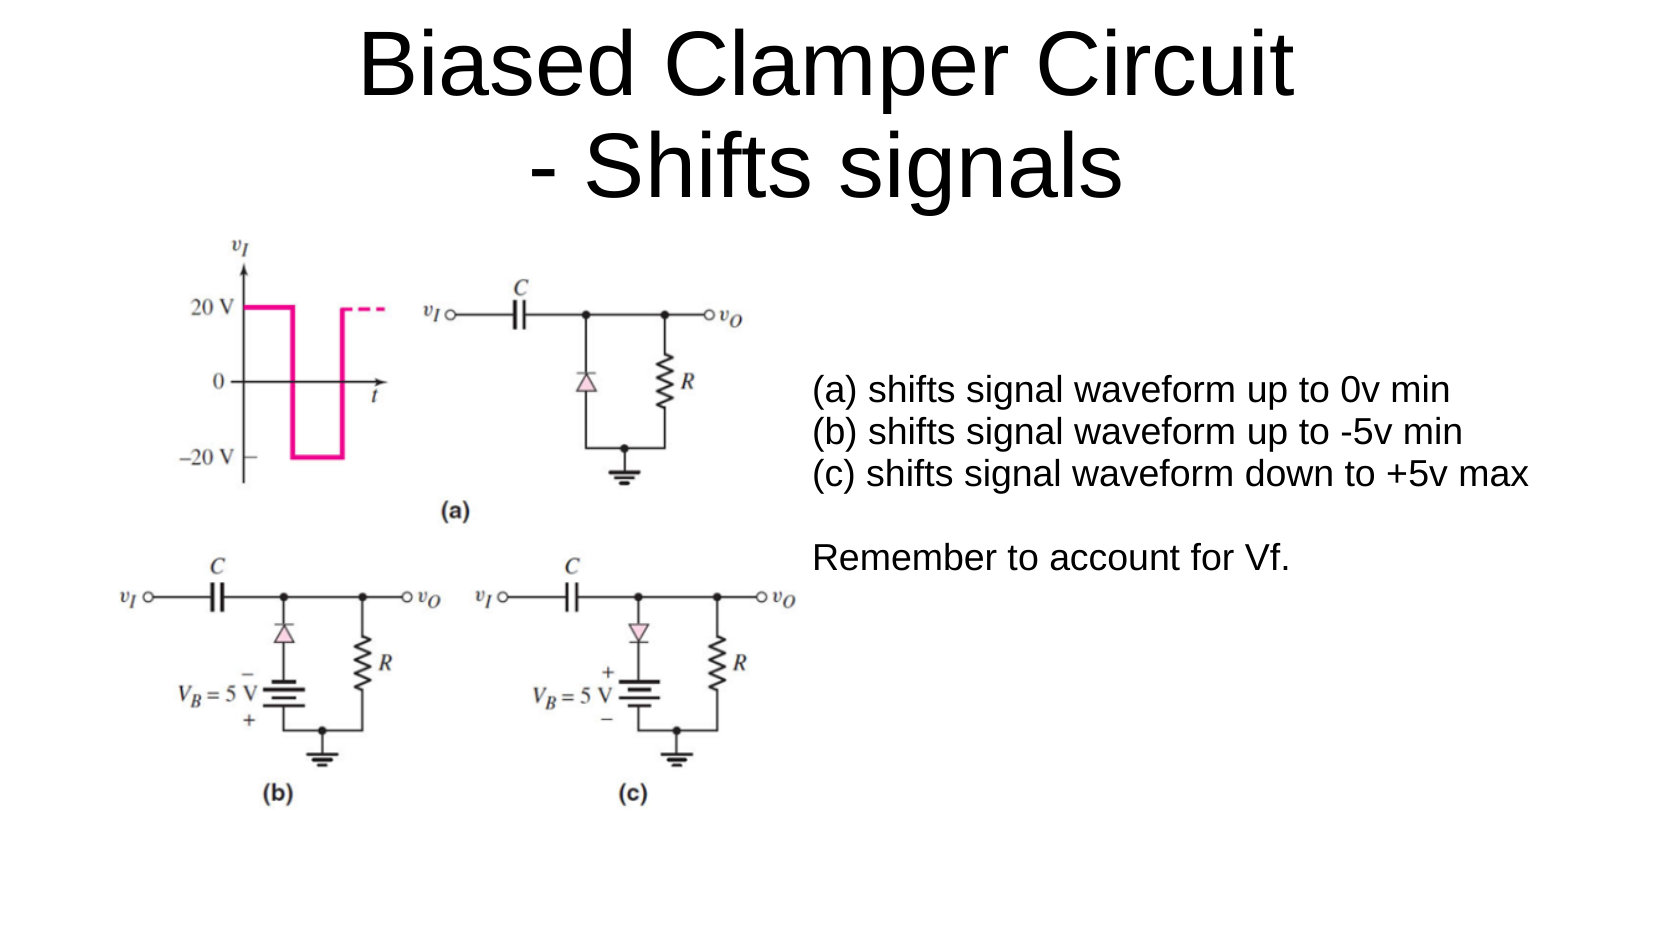

# Biased Clamper Circuit - Shifts signals
(a) shifts signal waveform up to 0v min
(b) shifts signal waveform up to -5v min
(c) shifts signal waveform down to +5v max
Remember to account for Vf.